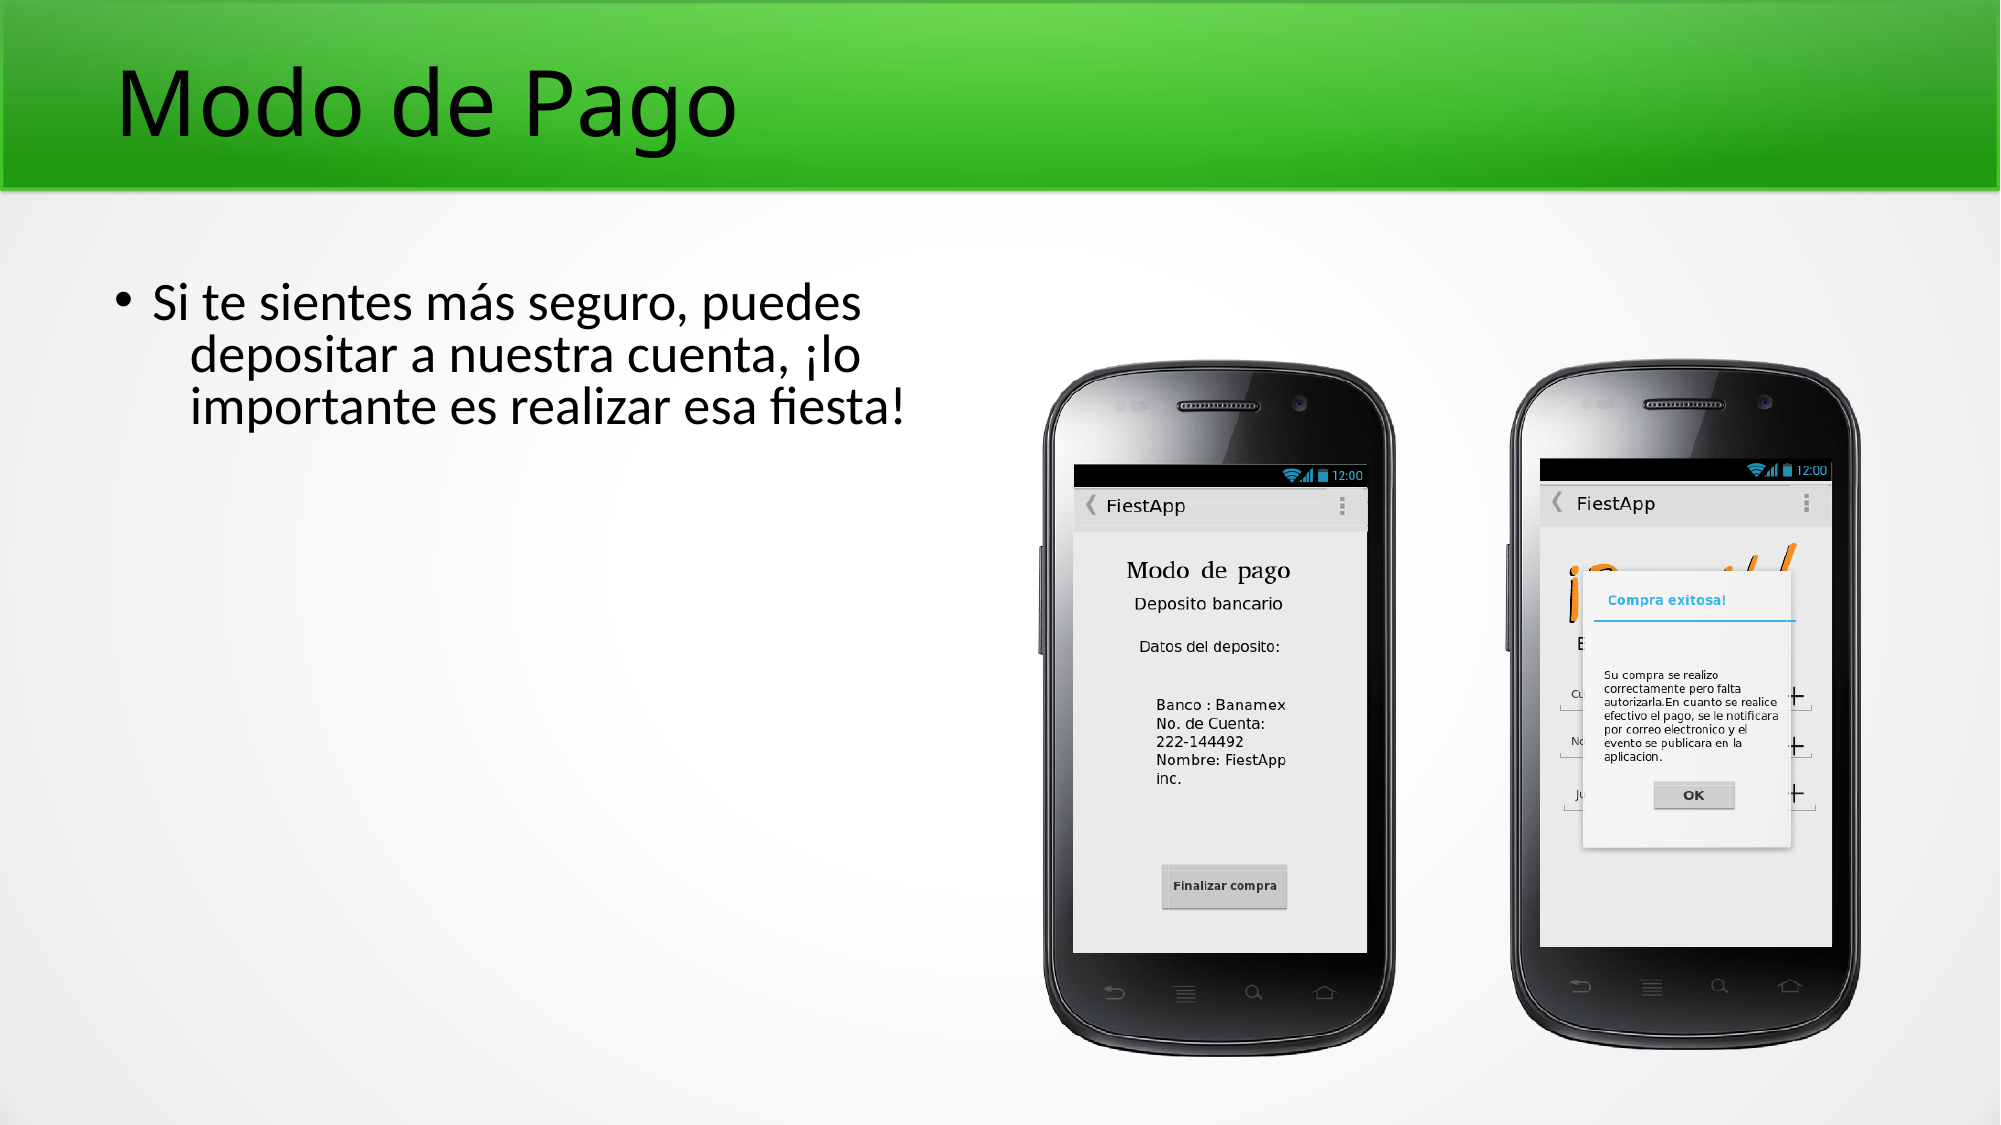

# Modo de Pago
Si te sientes más seguro, puedes depositar a nuestra cuenta, ¡lo importante es realizar esa fiesta!